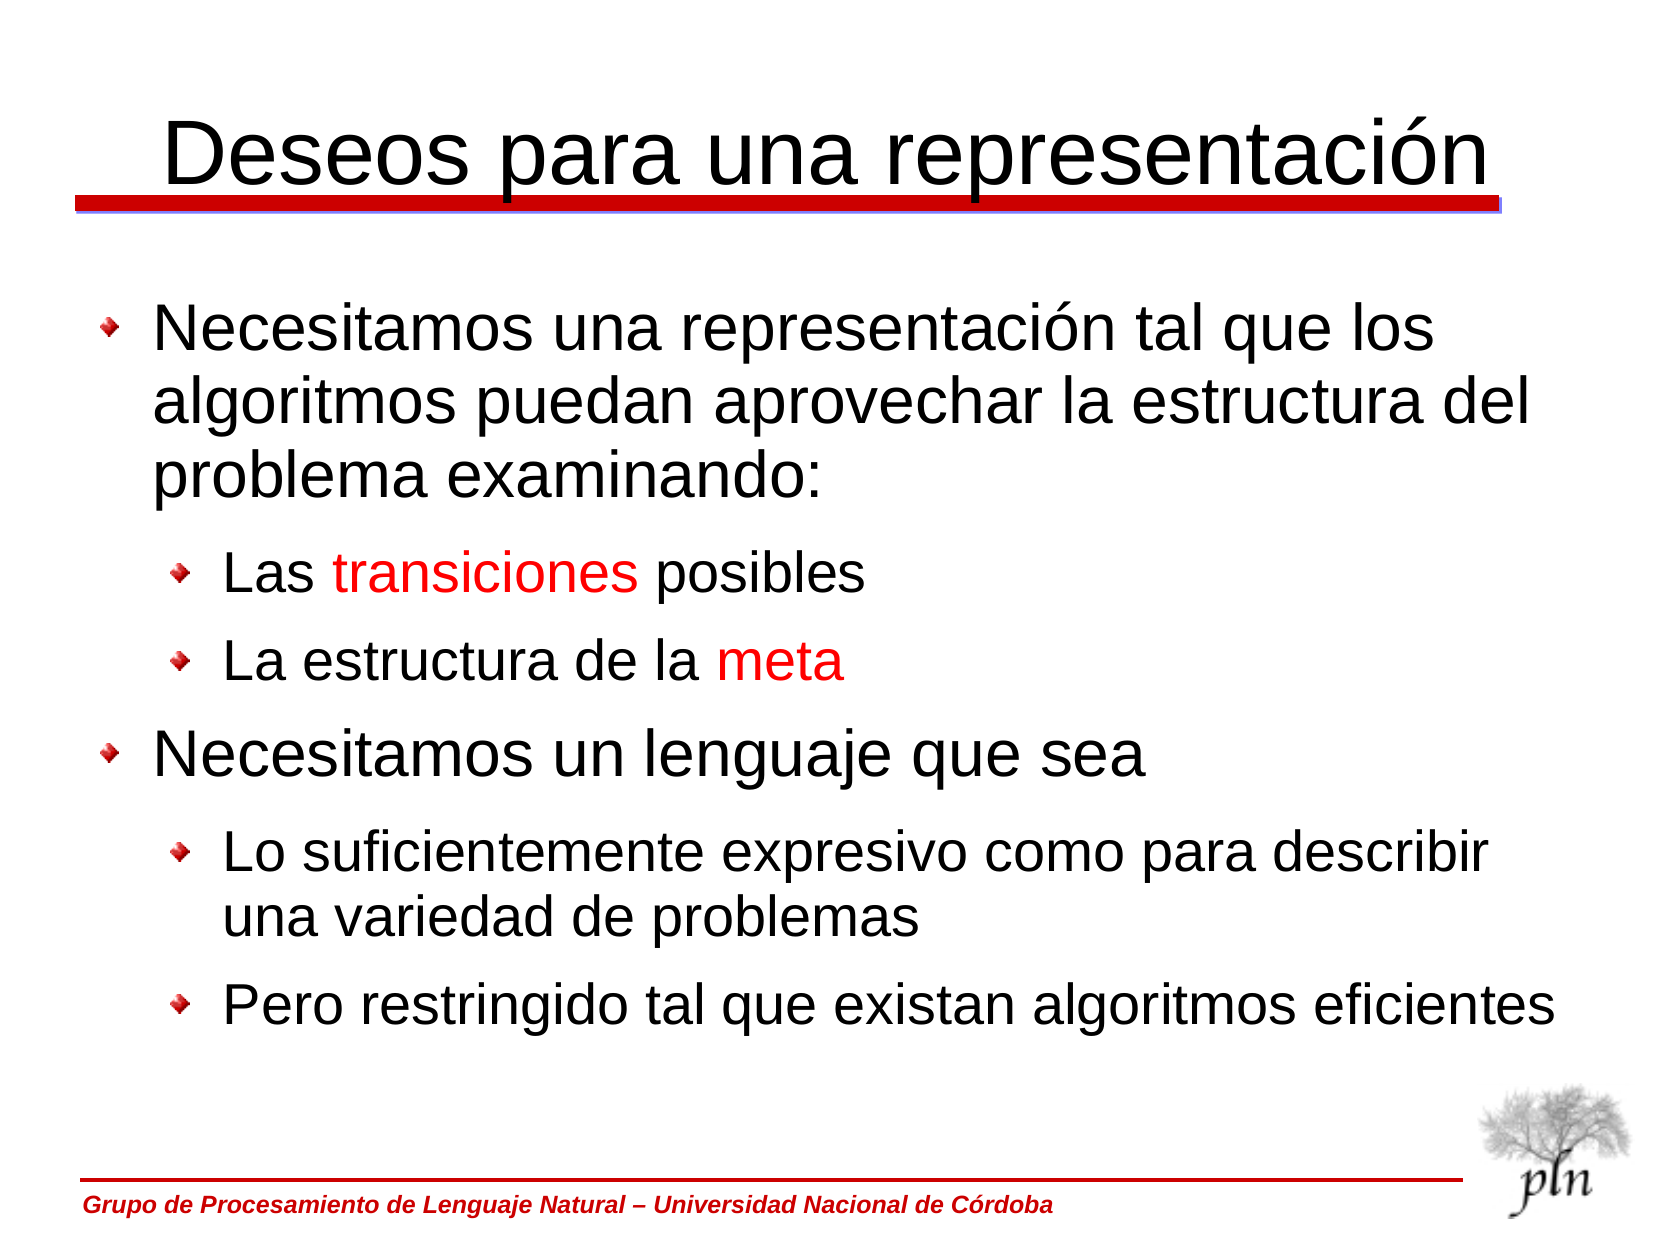

# Deseos para una representación
Necesitamos una representación tal que los algoritmos puedan aprovechar la estructura del problema examinando:
Las transiciones posibles
La estructura de la meta
Necesitamos un lenguaje que sea
Lo suficientemente expresivo como para describir una variedad de problemas
Pero restringido tal que existan algoritmos eficientes